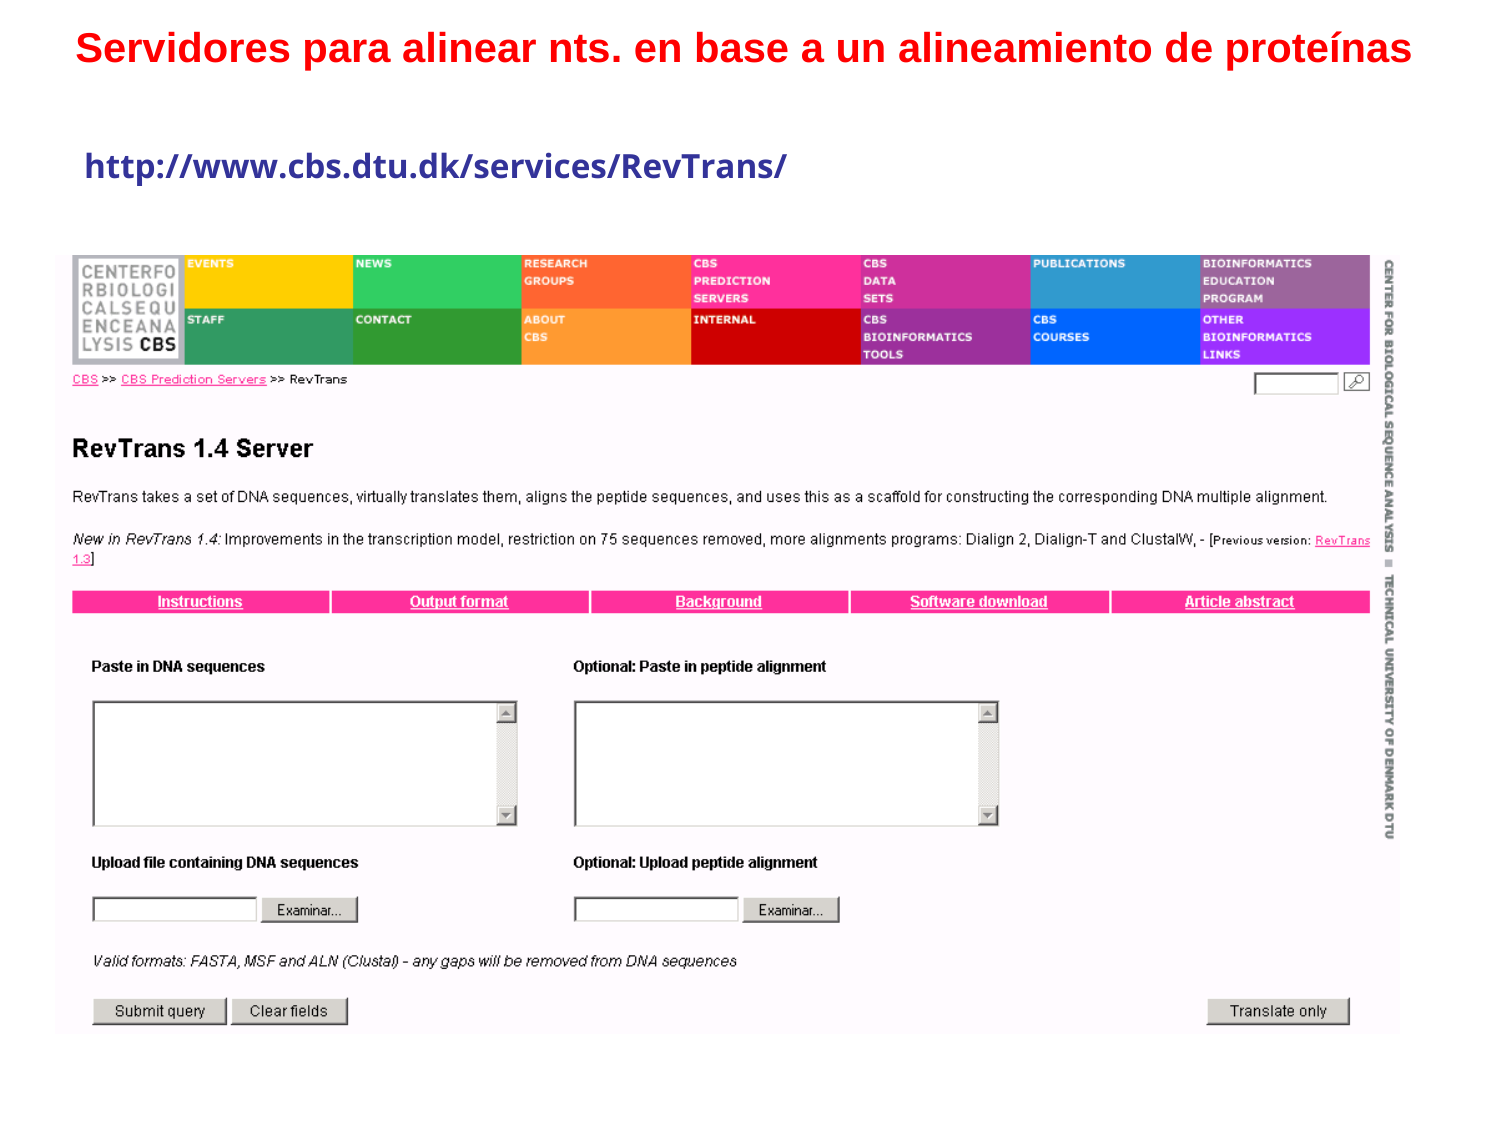

Servidores para alinear nts. en base a un alineamiento de proteínas
http://www.cbs.dtu.dk/services/RevTrans/